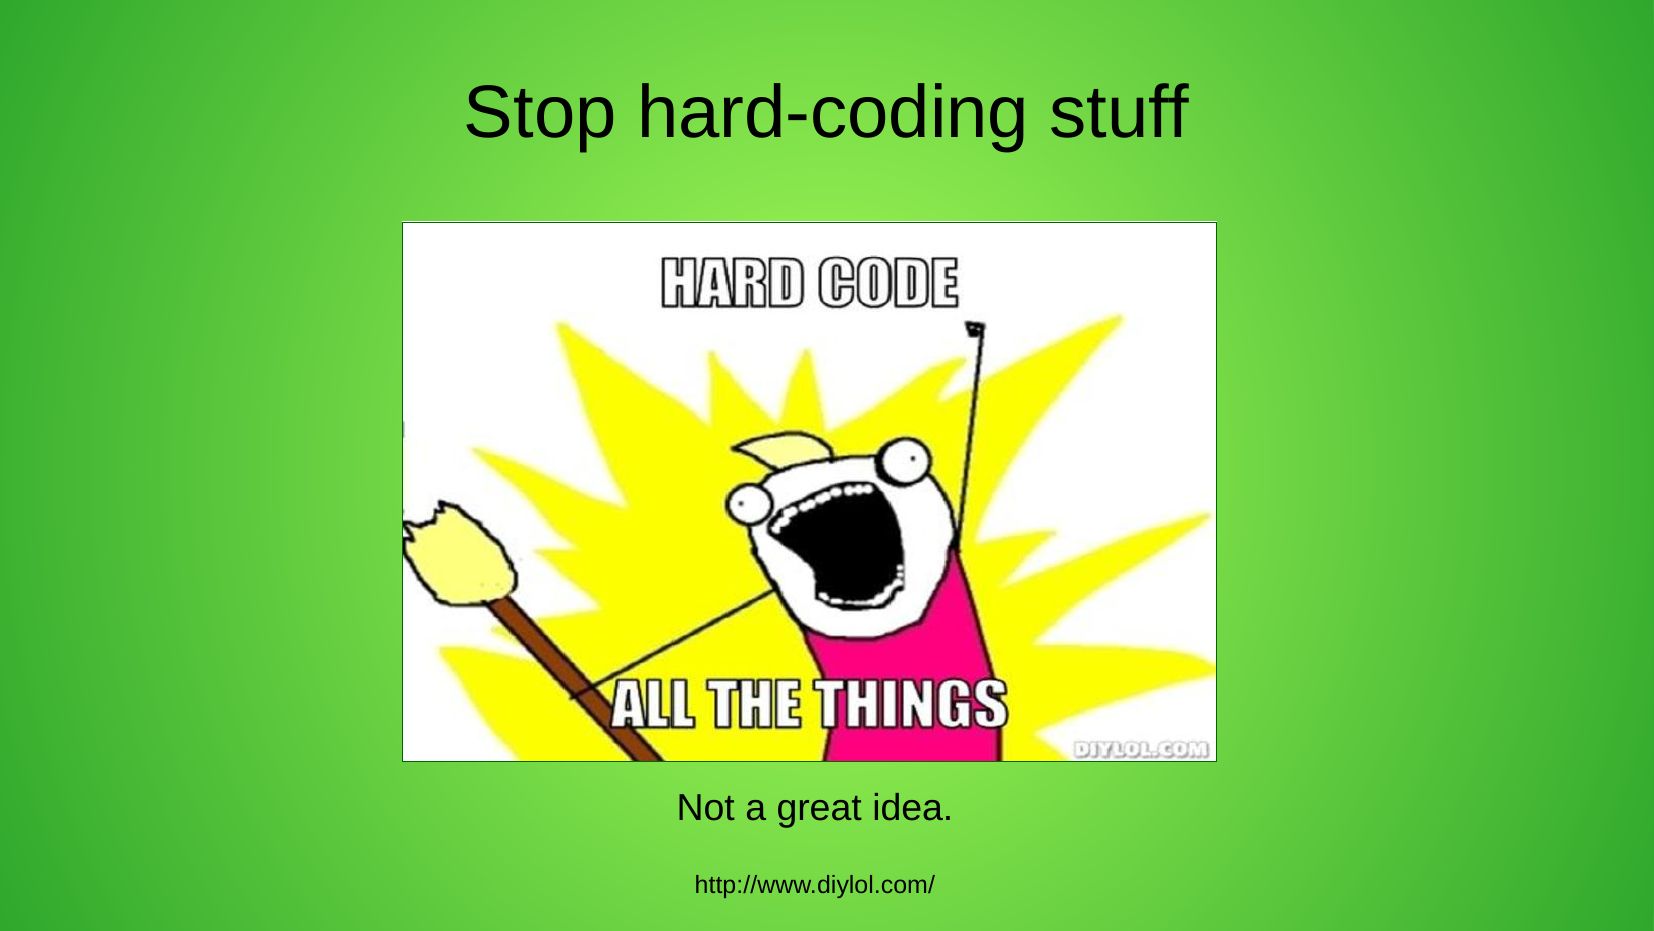

# Stop hard-coding stuff
Not a great idea.
http://www.diylol.com/